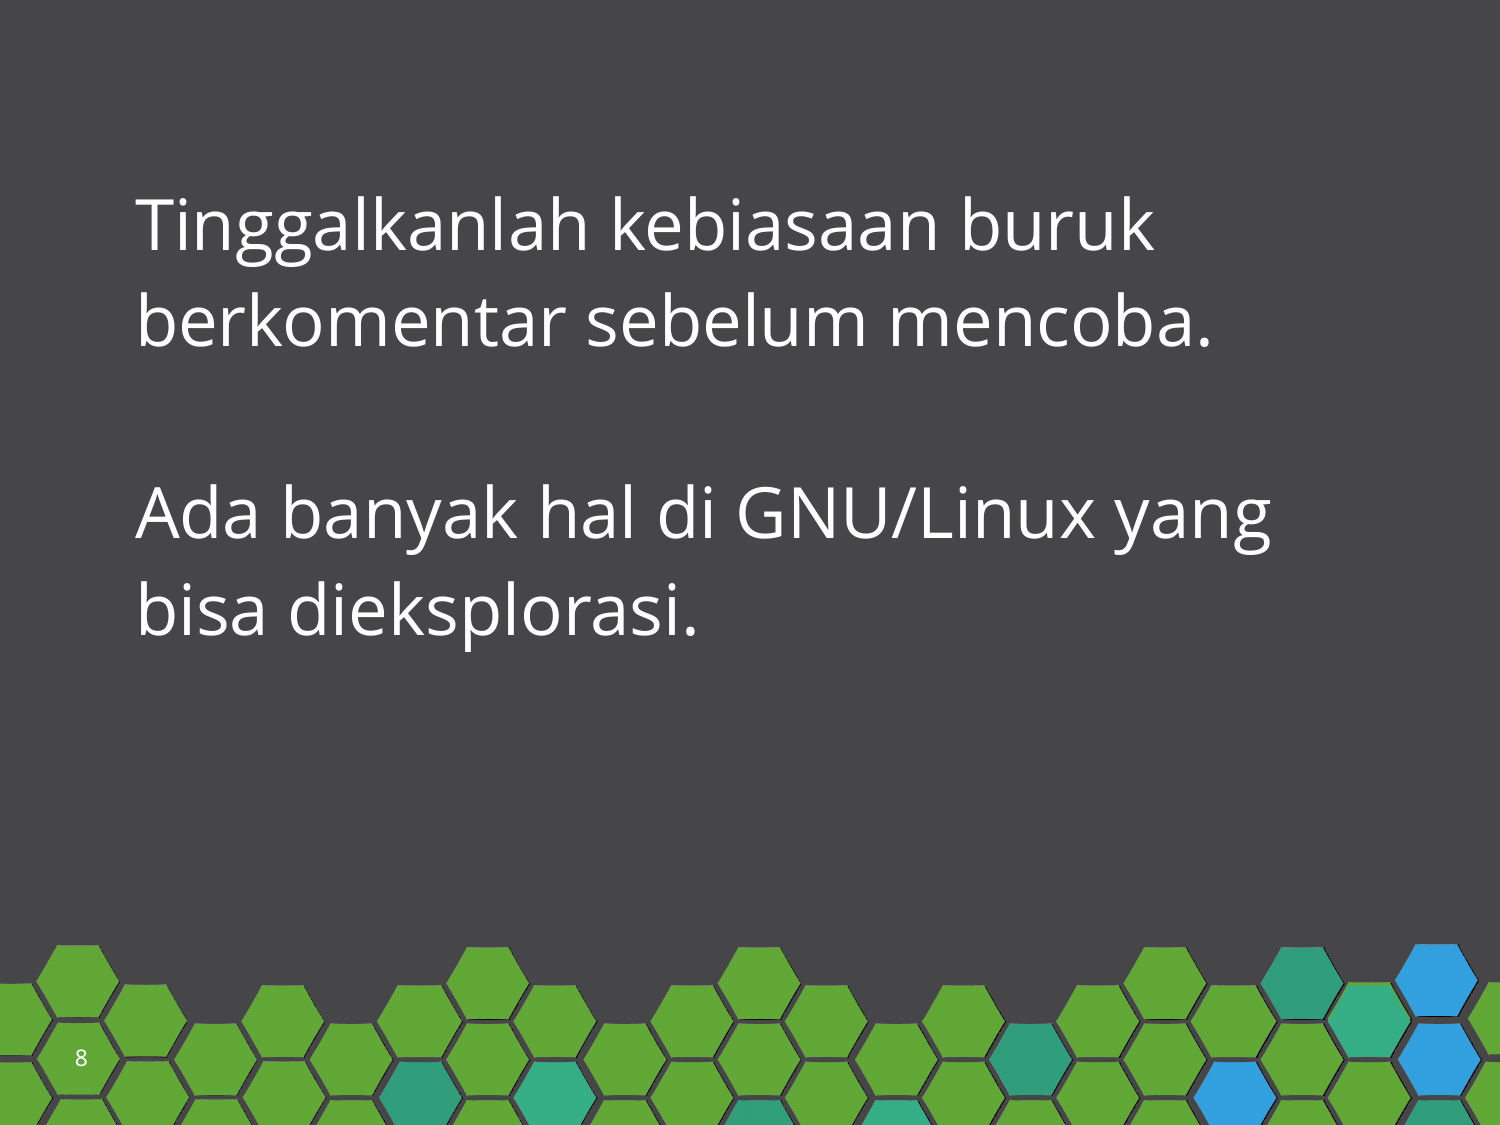

# Tinggalkanlah kebiasaan buruk berkomentar sebelum mencoba. Ada banyak hal di GNU/Linux yang bisa dieksplorasi.